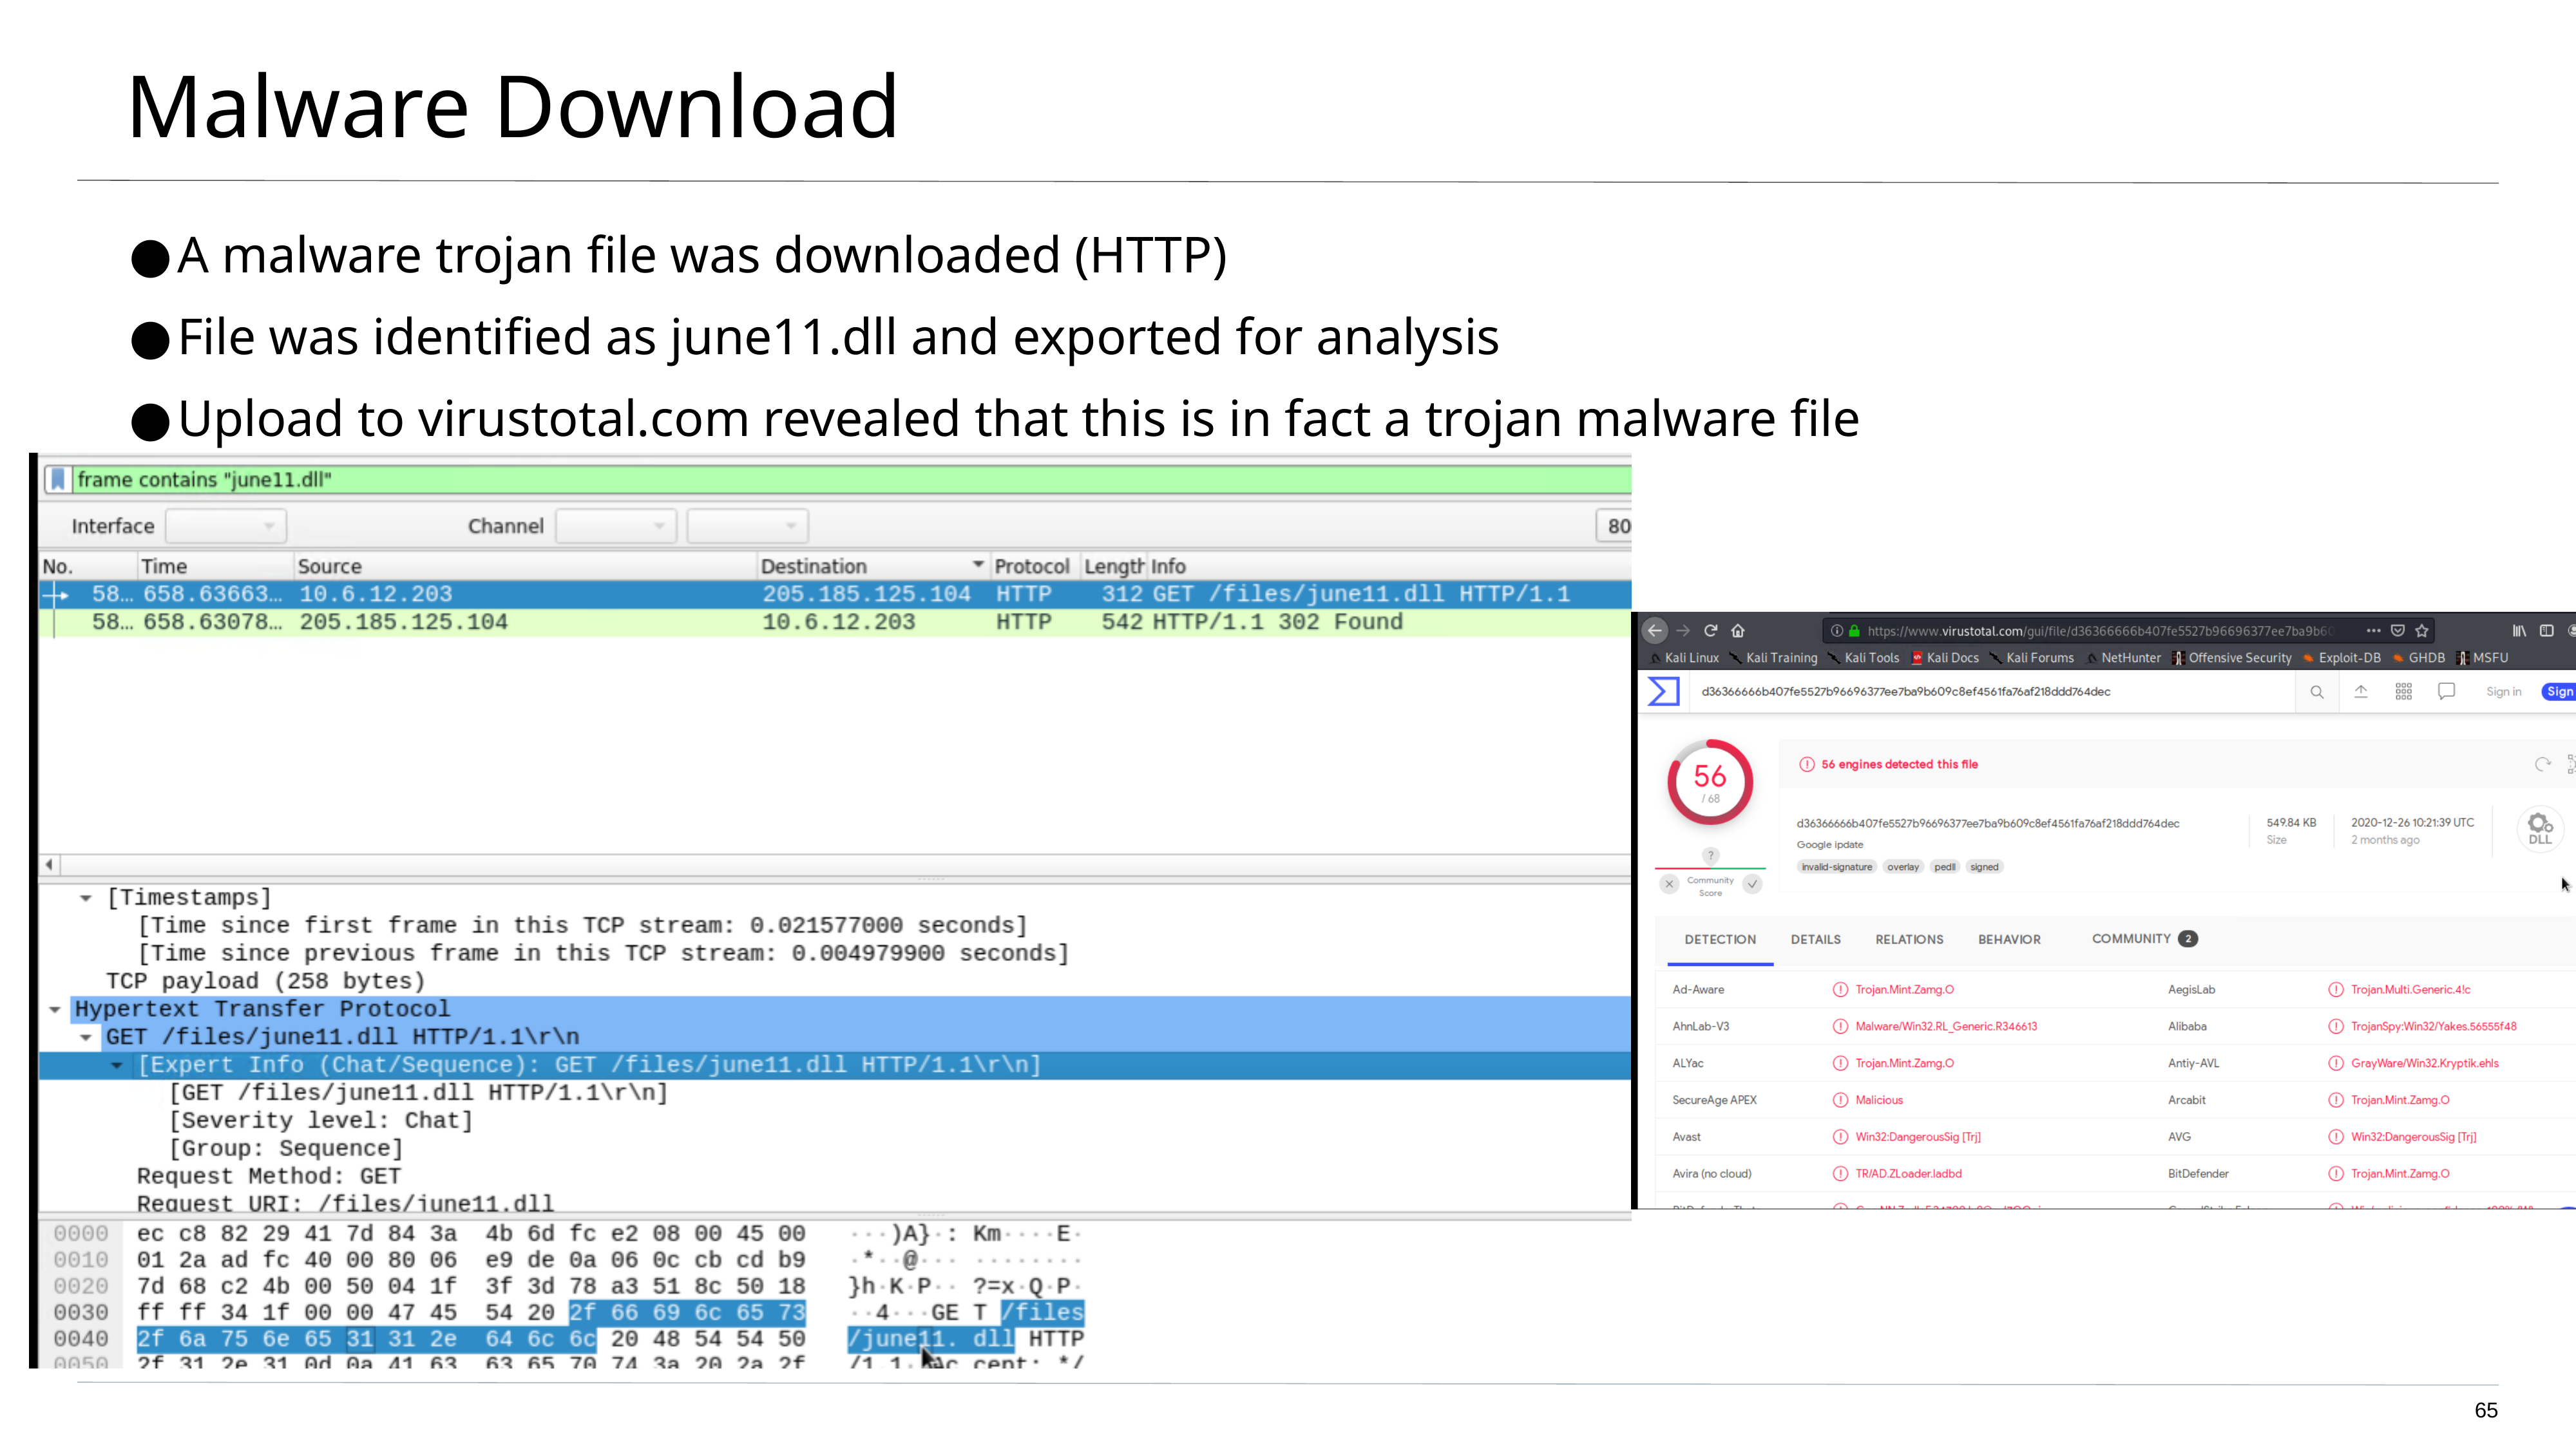

# Malware Download
A malware trojan file was downloaded (HTTP)
File was identified as june11.dll and exported for analysis
Upload to virustotal.com revealed that this is in fact a trojan malware file